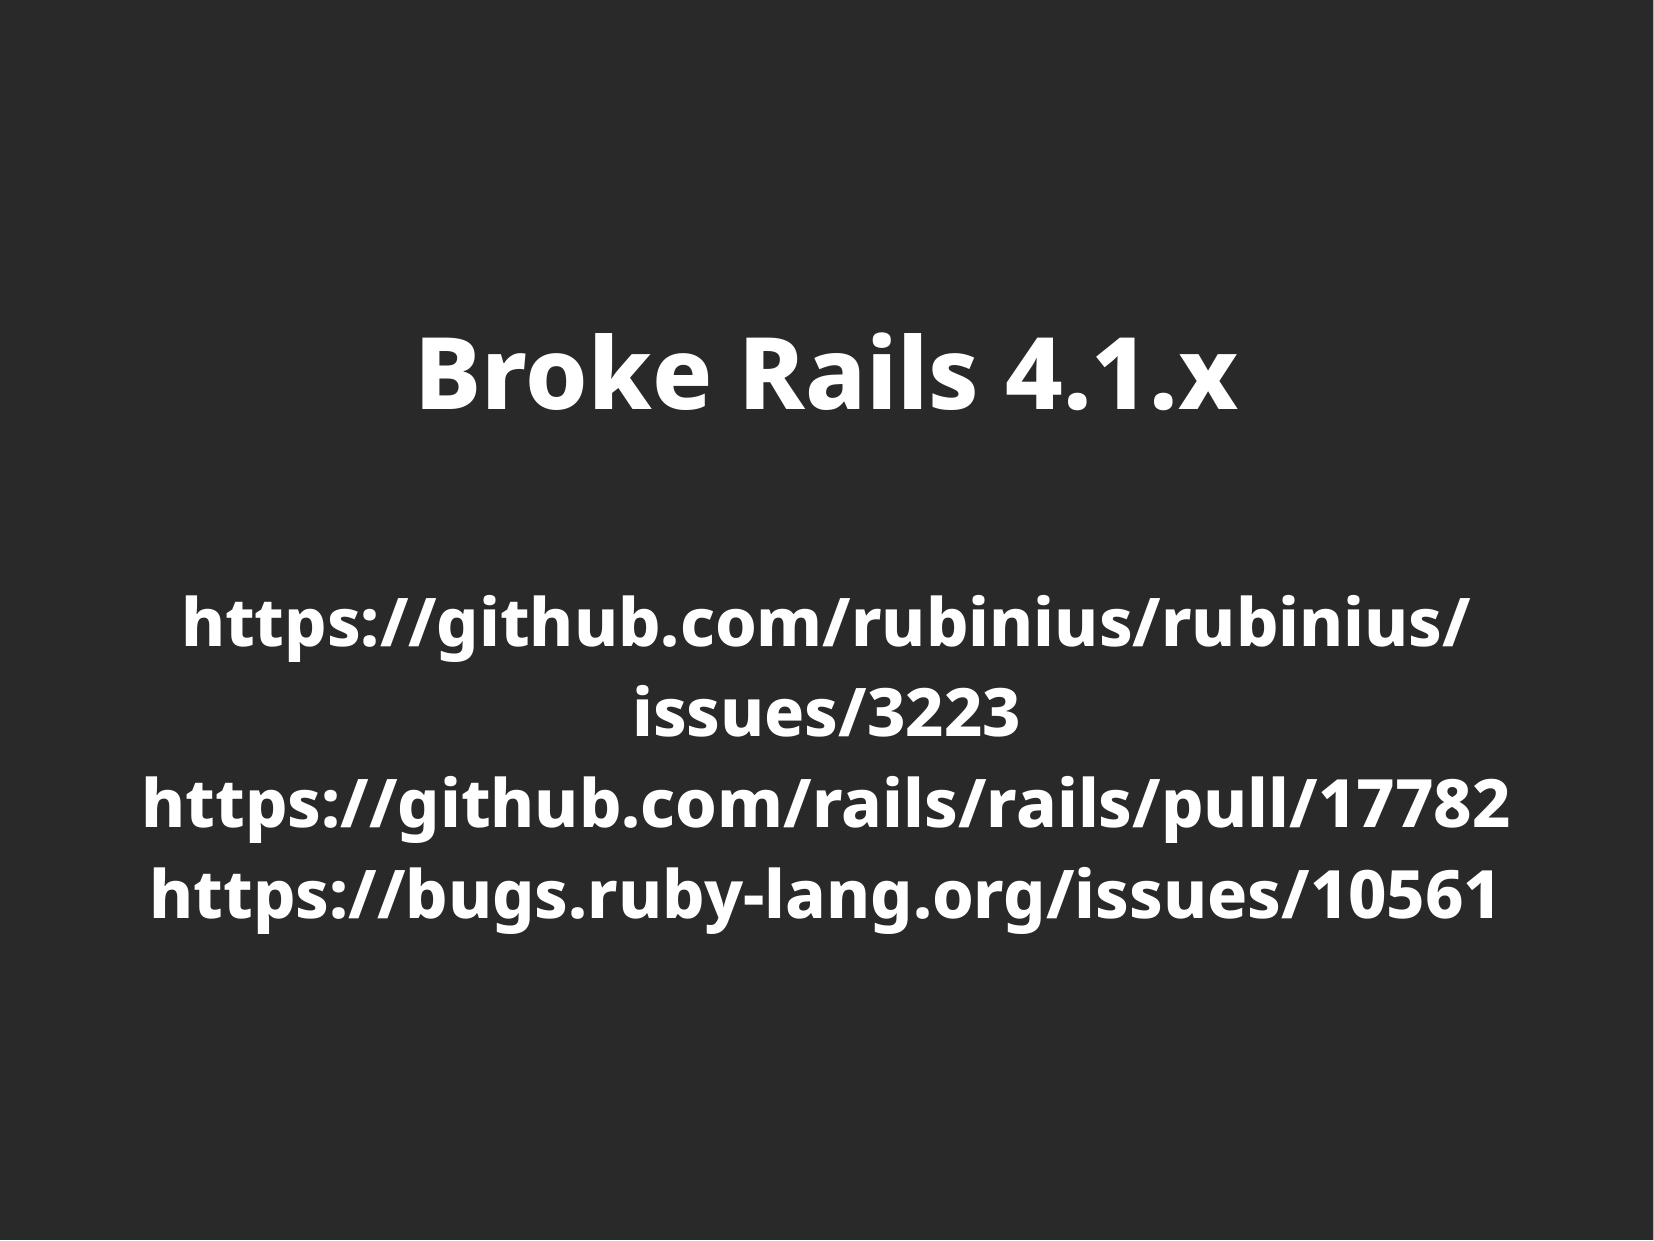

# Broke Rails 4.1.x
https://github.com/rubinius/rubinius/issues/3223
https://github.com/rails/rails/pull/17782
https://bugs.ruby-lang.org/issues/10561